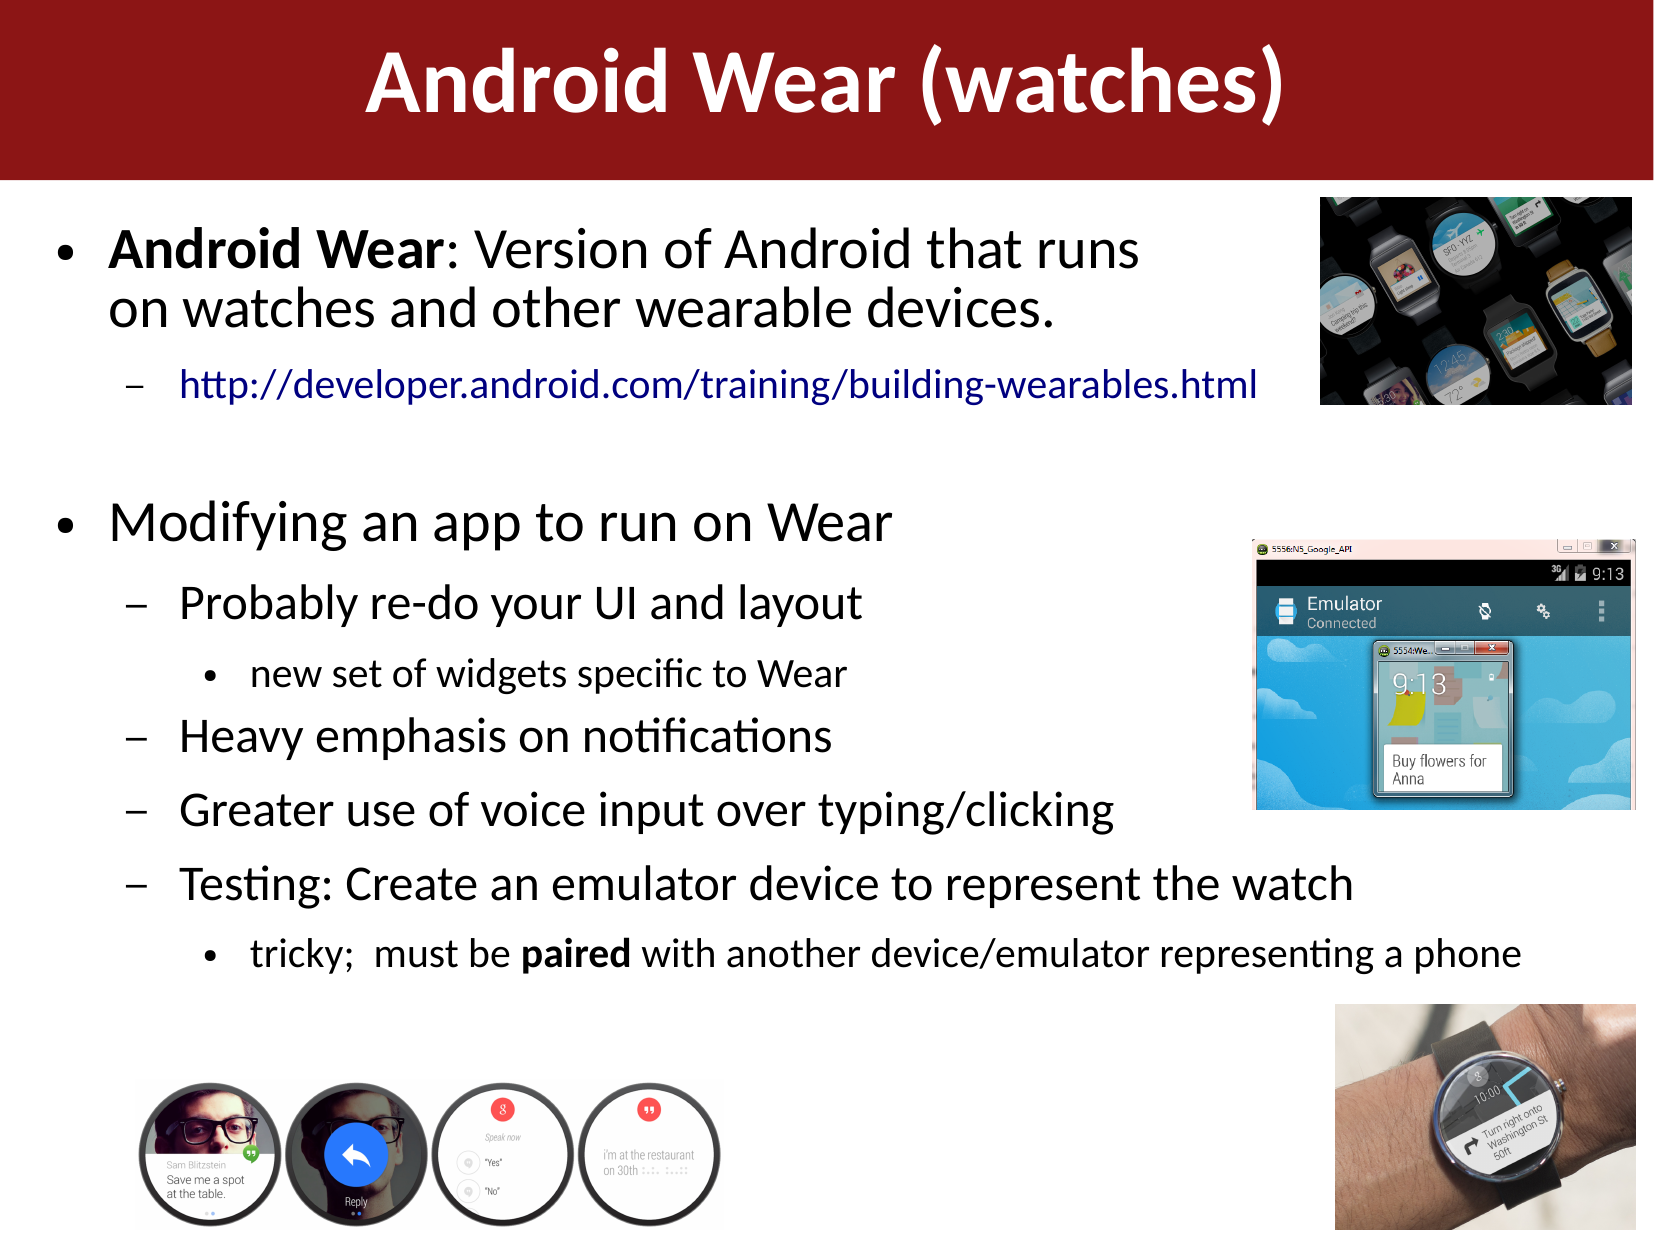

# Android Wear (watches)
Android Wear: Version of Android that runs
on watches and other wearable devices.
http://developer.android.com/training/building-wearables.html
Modifying an app to run on Wear
Probably re-do your UI and layout
new set of widgets specific to Wear
Heavy emphasis on notifications
Greater use of voice input over typing/clicking
Testing: Create an emulator device to represent the watch
tricky; must be paired with another device/emulator representing a phone